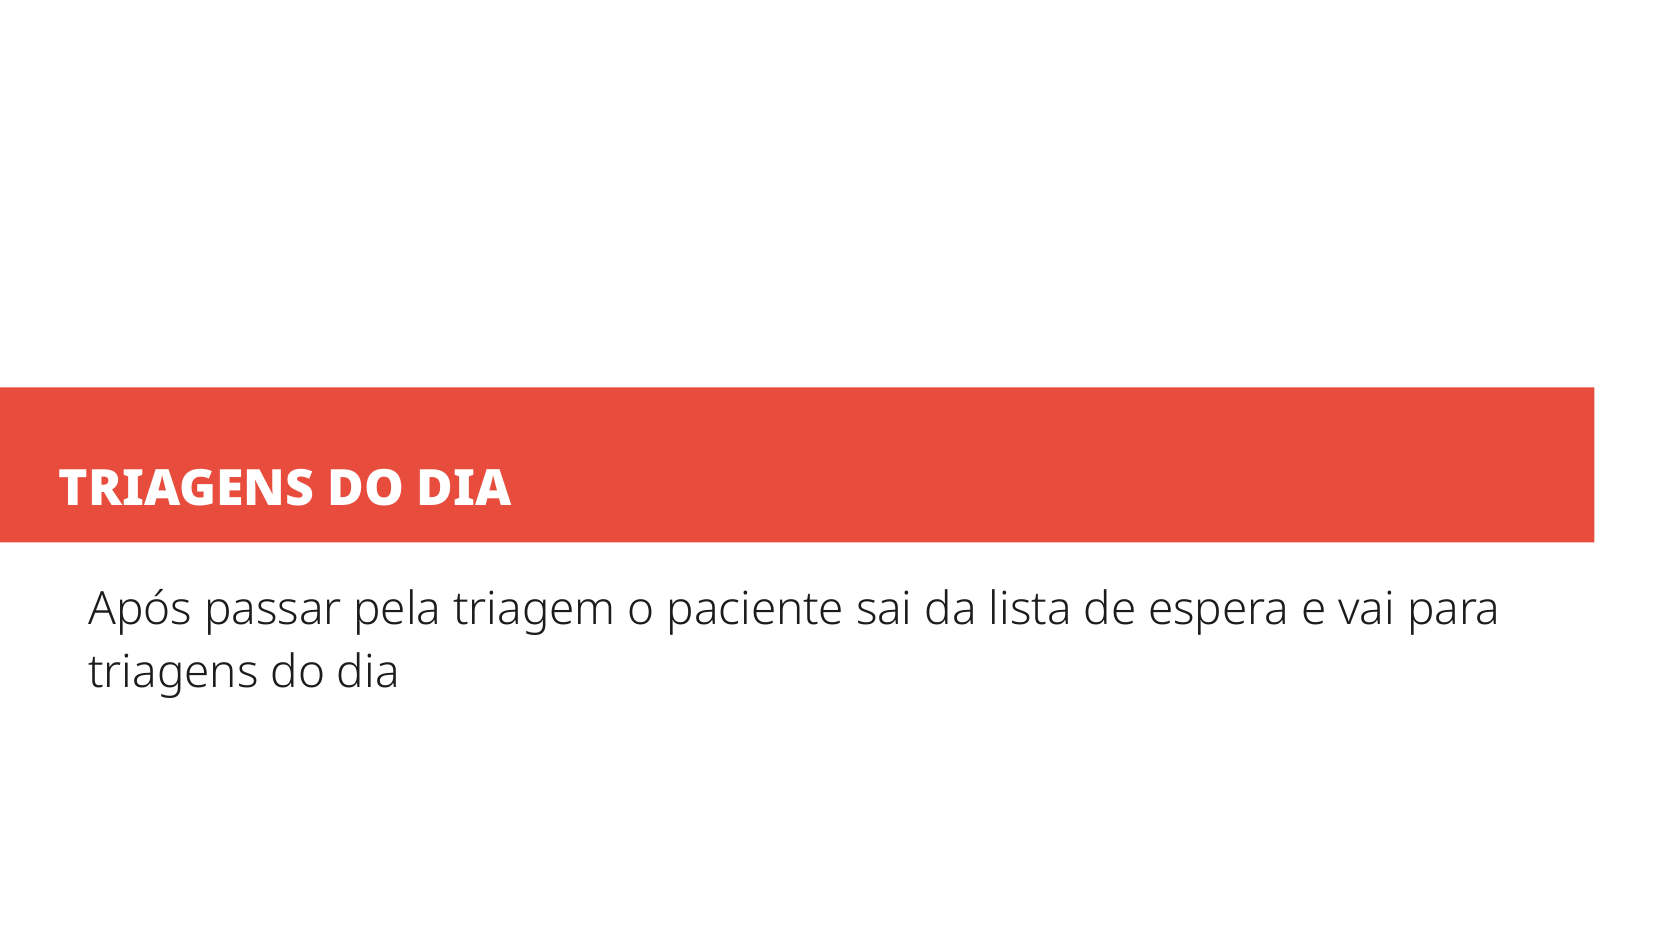

# TRIAGENS DO DIA
Após passar pela triagem o paciente sai da lista de espera e vai para triagens do dia